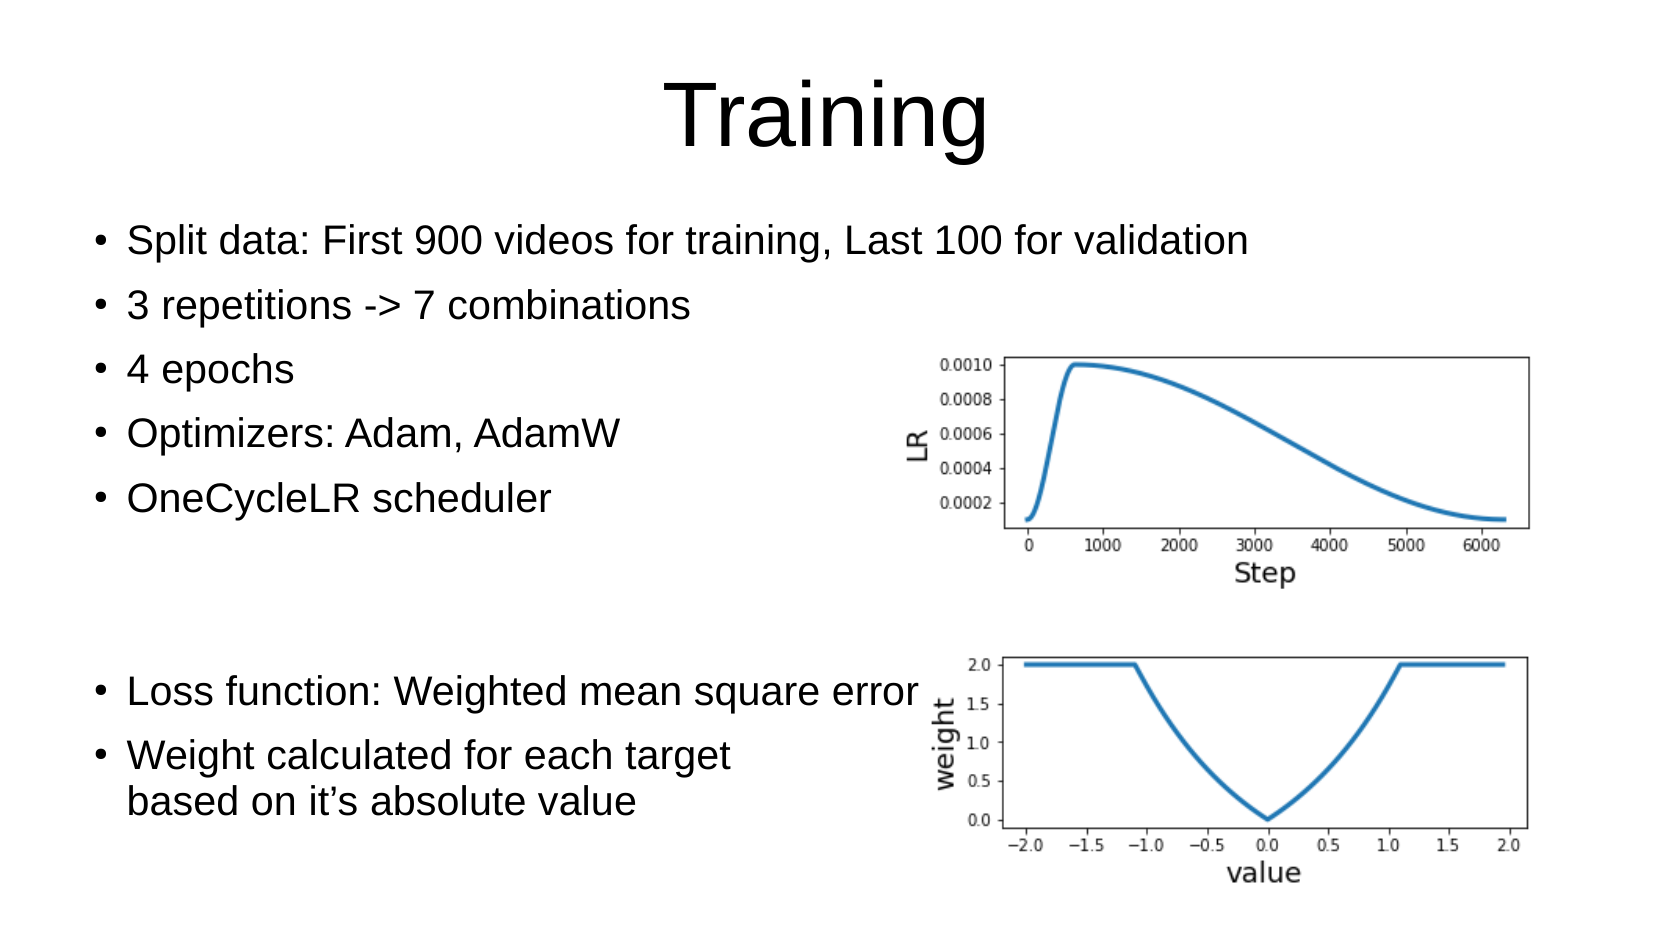

# Training
Split data: First 900 videos for training, Last 100 for validation
3 repetitions -> 7 combinations
4 epochs
Optimizers: Adam, AdamW
OneCycleLR scheduler
Loss function: Weighted mean square error
Weight calculated for each target
based on it’s absolute value